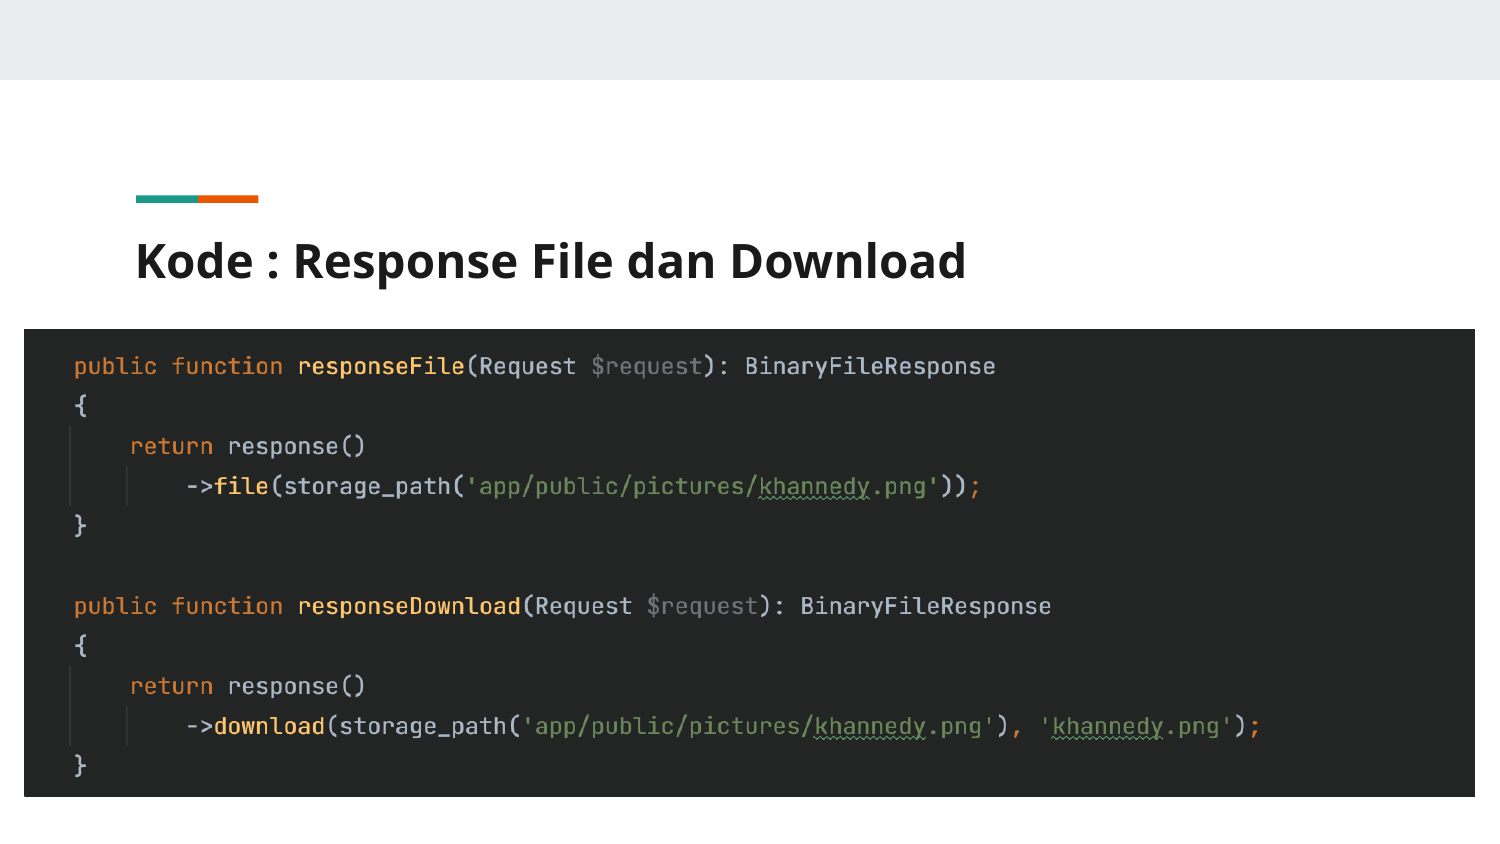

# Kode : Response File dan Download